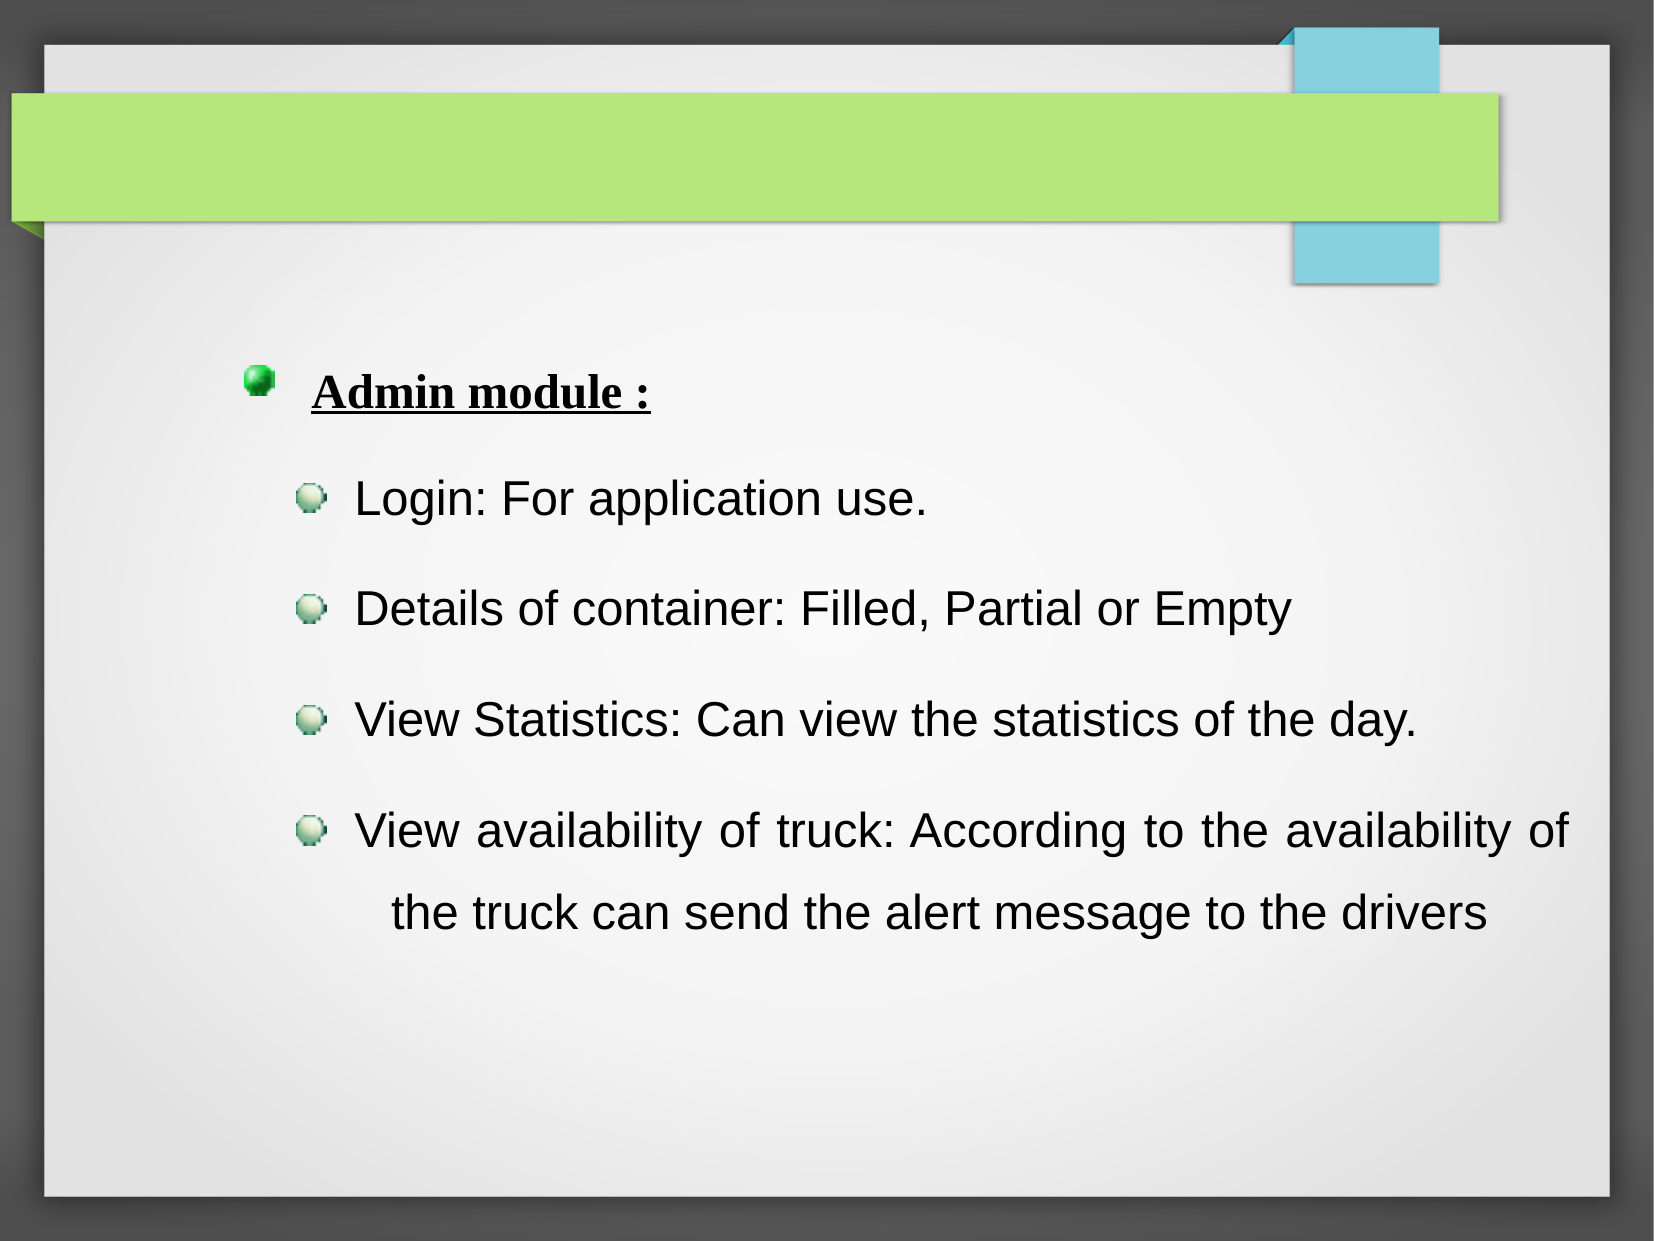

#
 Admin module :
Login: For application use.
Details of container: Filled, Partial or Empty
View Statistics: Can view the statistics of the day.
View availability of truck: According to the availability of the truck can send the alert message to the drivers